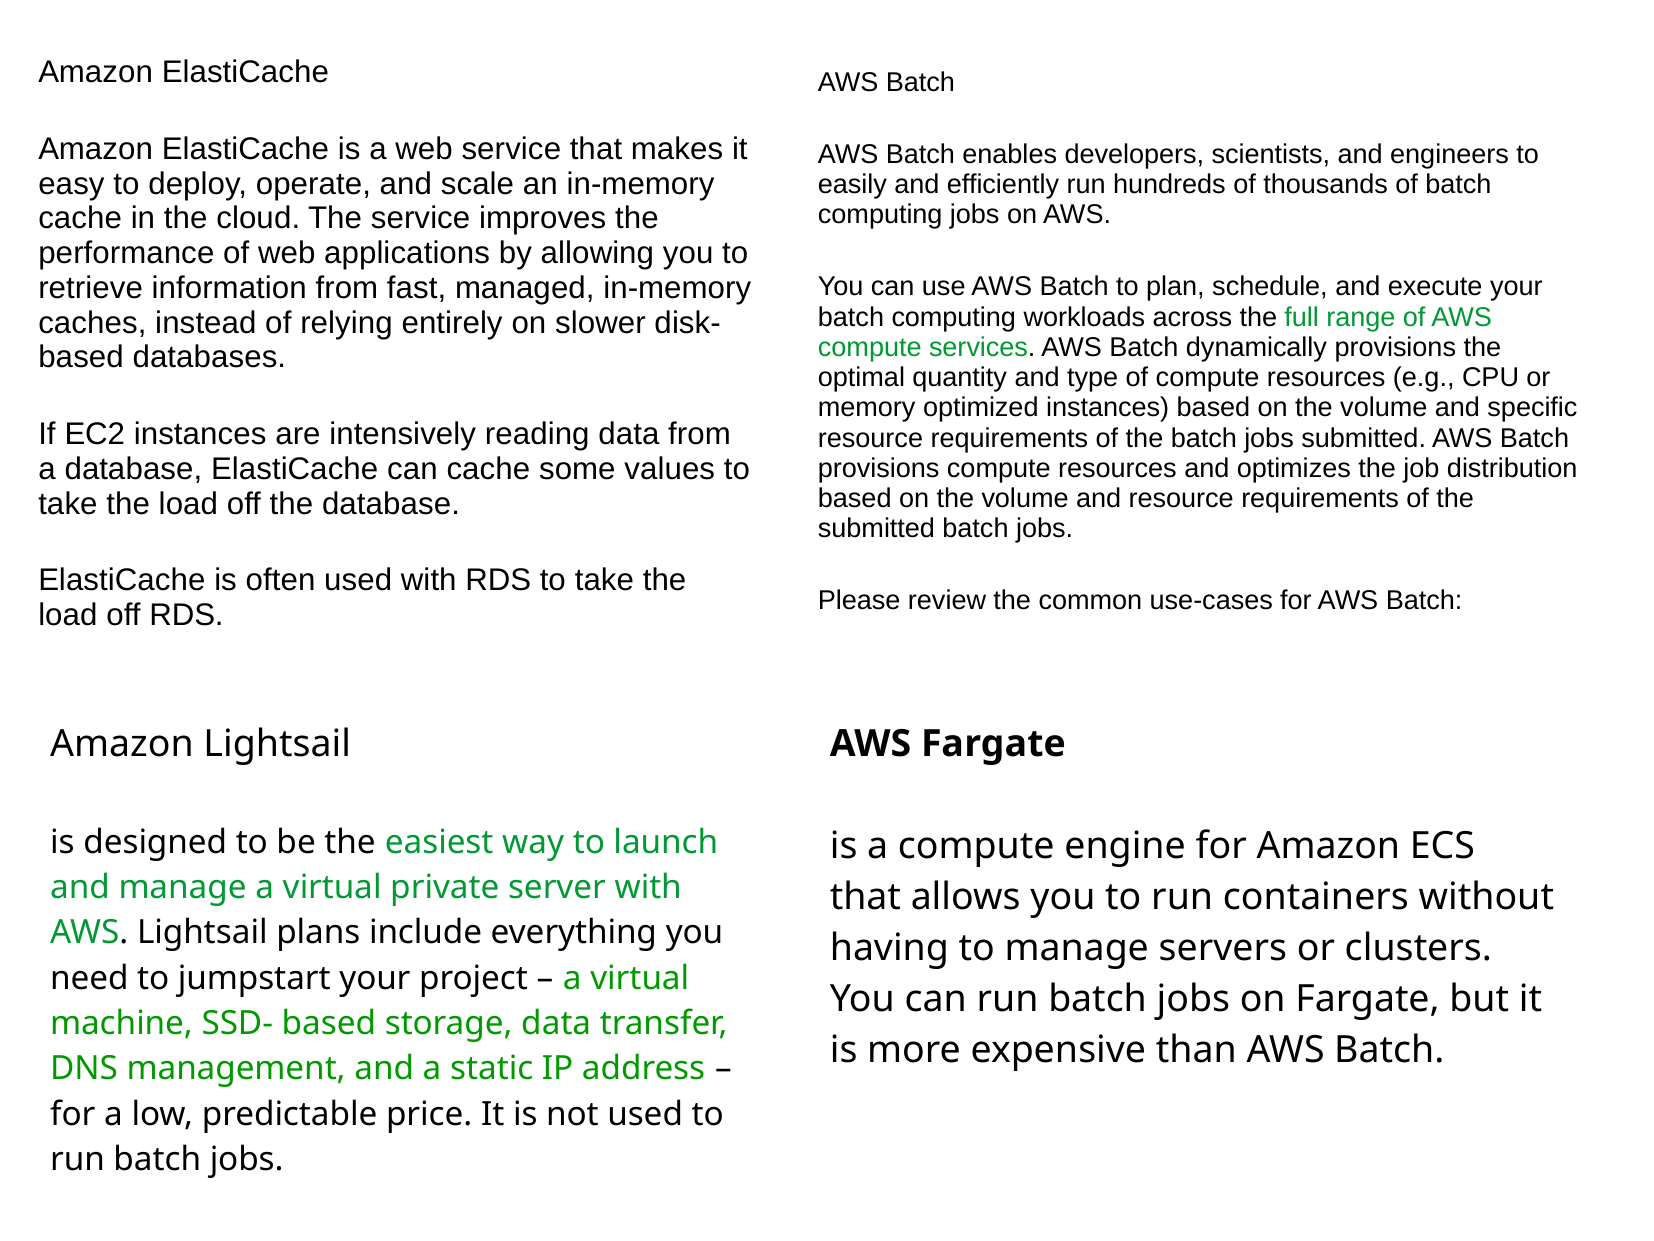

Amazon ElastiCache
Amazon ElastiCache is a web service that makes it easy to deploy, operate, and scale an in-memory cache in the cloud. The service improves the performance of web applications by allowing you to retrieve information from fast, managed, in-memory caches, instead of relying entirely on slower disk-based databases.
If EC2 instances are intensively reading data from a database, ElastiCache can cache some values to take the load off the database.
ElastiCache is often used with RDS to take the load off RDS.
AWS Batch
AWS Batch enables developers, scientists, and engineers to easily and efficiently run hundreds of thousands of batch computing jobs on AWS.
You can use AWS Batch to plan, schedule, and execute your batch computing workloads across the full range of AWS compute services. AWS Batch dynamically provisions the optimal quantity and type of compute resources (e.g., CPU or memory optimized instances) based on the volume and specific resource requirements of the batch jobs submitted. AWS Batch provisions compute resources and optimizes the job distribution based on the volume and resource requirements of the submitted batch jobs.
Please review the common use-cases for AWS Batch:
Amazon Lightsail
is designed to be the easiest way to launch and manage a virtual private server with AWS. Lightsail plans include everything you need to jumpstart your project – a virtual machine, SSD- based storage, data transfer, DNS management, and a static IP address – for a low, predictable price. It is not used to run batch jobs.
AWS Fargate
is a compute engine for Amazon ECS that allows you to run containers without having to manage servers or clusters. You can run batch jobs on Fargate, but it is more expensive than AWS Batch.